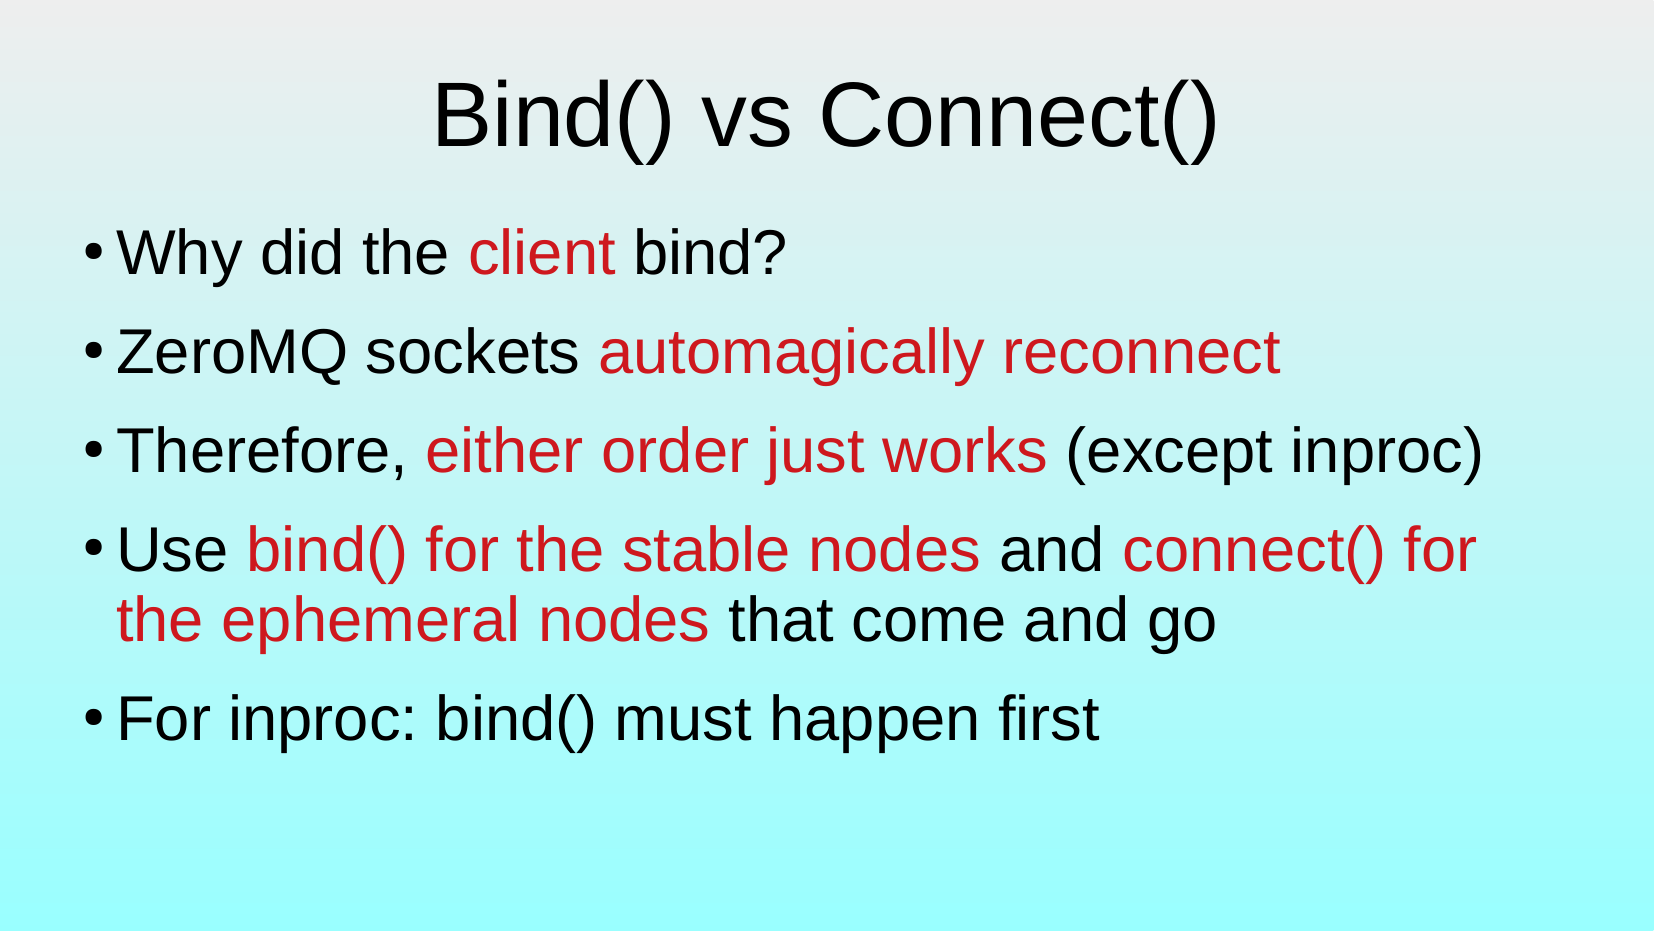

# Bind() vs Connect()
Why did the client bind?
ZeroMQ sockets automagically reconnect
Therefore, either order just works (except inproc)
Use bind() for the stable nodes and connect() for the ephemeral nodes that come and go
For inproc: bind() must happen first